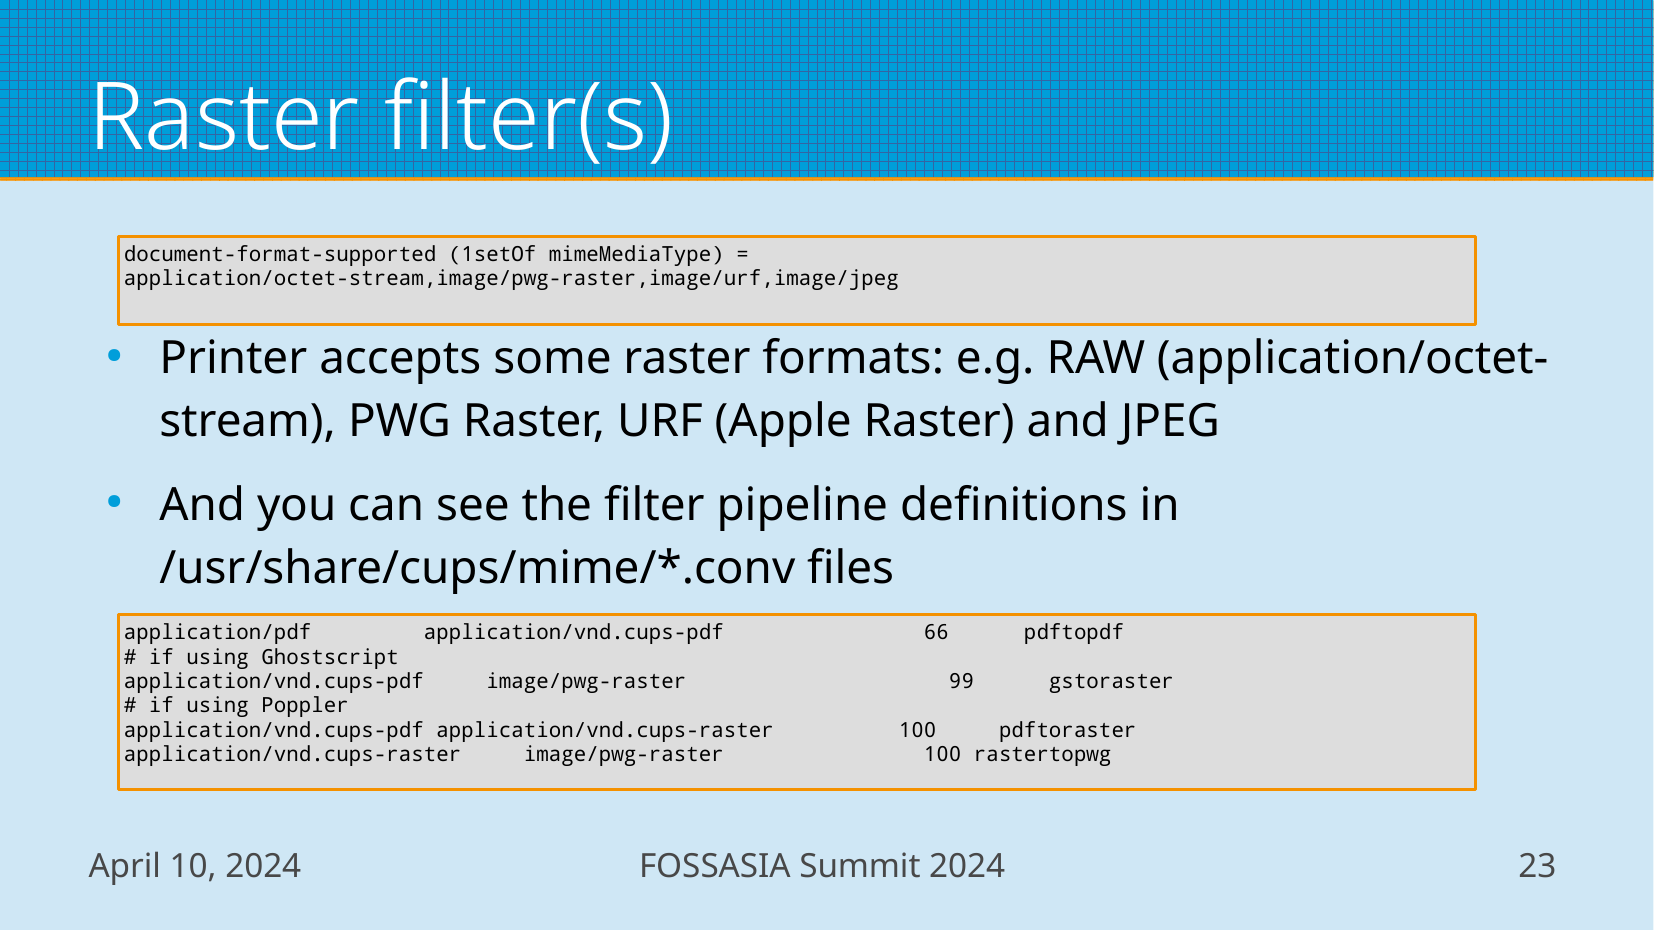

# Raster filter(s)
document-format-supported (1setOf mimeMediaType) = application/octet-stream,image/pwg-raster,image/urf,image/jpeg
Printer accepts some raster formats: e.g. RAW (application/octet-stream), PWG Raster, URF (Apple Raster) and JPEG
And you can see the filter pipeline definitions in /usr/share/cups/mime/*.conv files
application/pdf application/vnd.cups-pdf 66 pdftopdf
# if using Ghostscript
application/vnd.cups-pdf image/pwg-raster 99 gstoraster
# if using Poppler
application/vnd.cups-pdf application/vnd.cups-raster 100 pdftoraster
application/vnd.cups-raster image/pwg-raster 100 rastertopwg
April 10, 2024
FOSSASIA Summit 2024
23